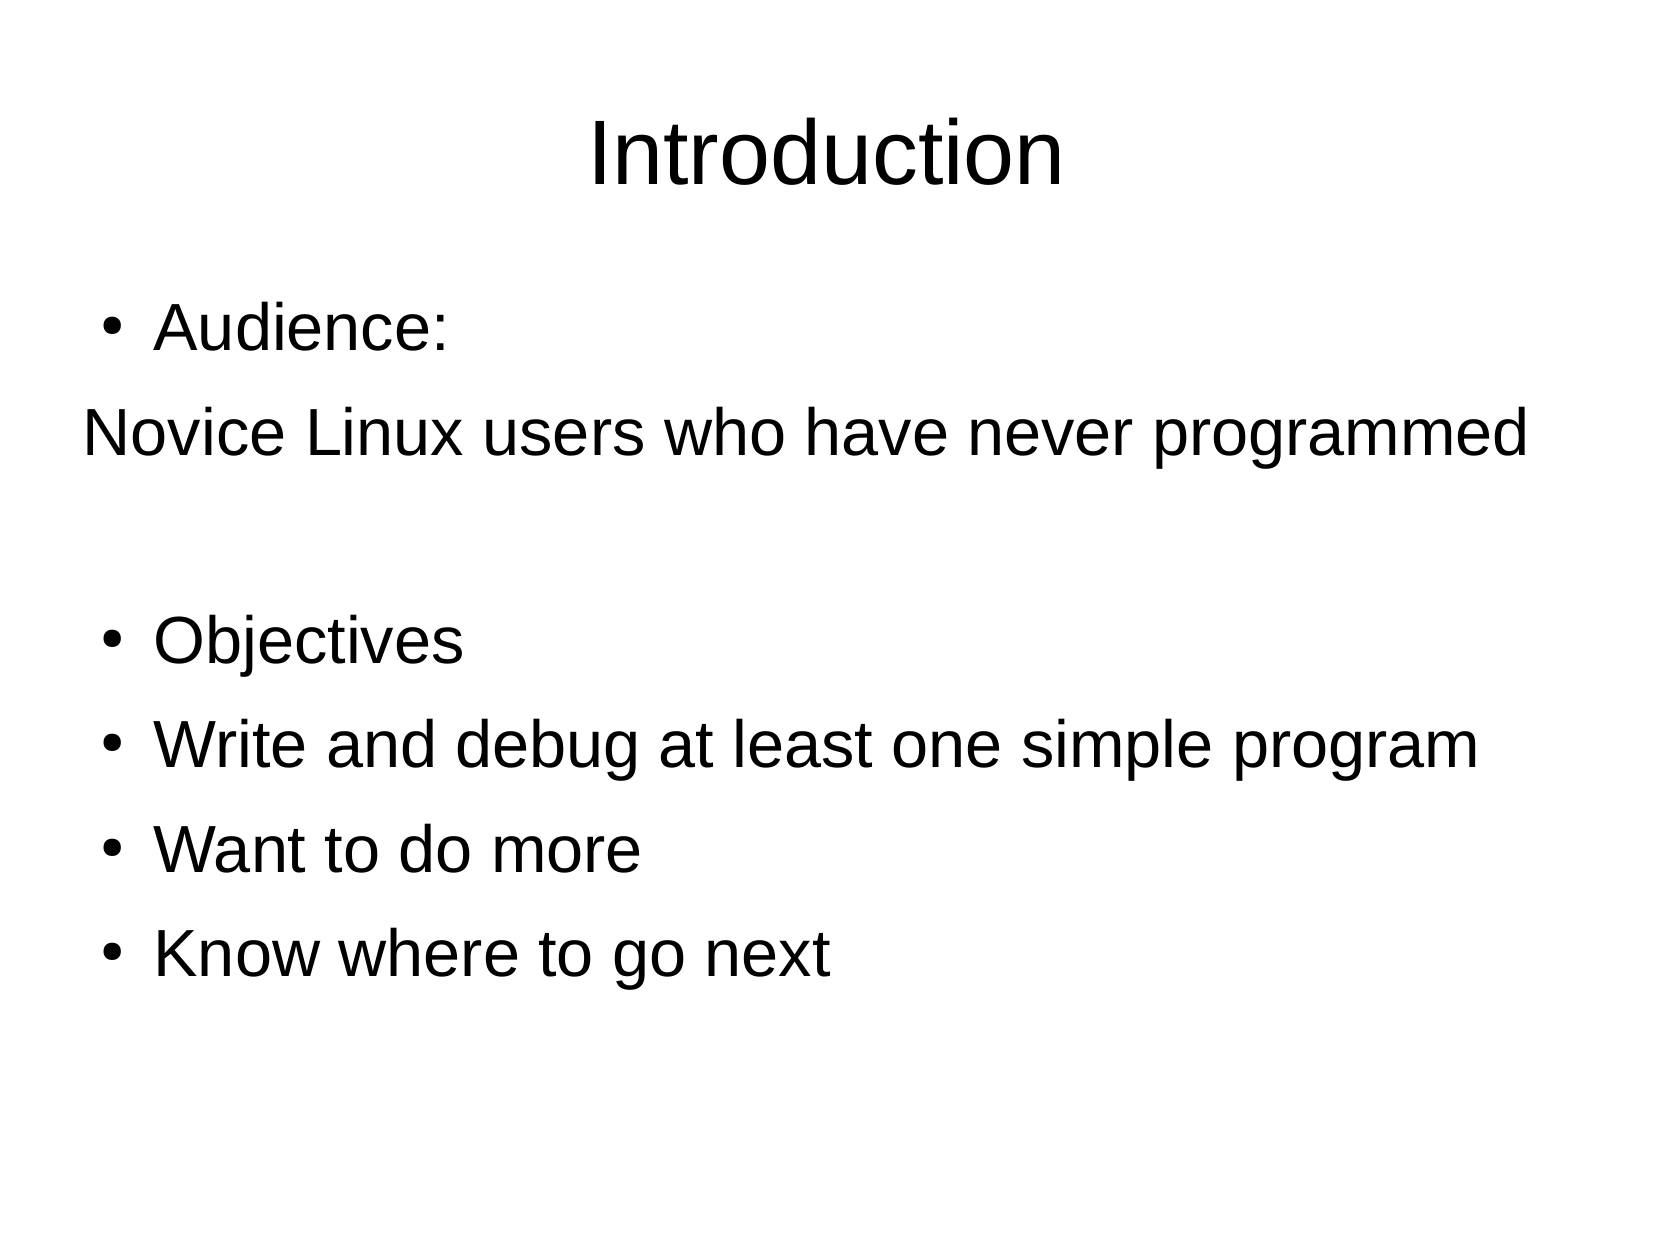

# Introduction
Audience:
Novice Linux users who have never programmed
Objectives
Write and debug at least one simple program
Want to do more
Know where to go next